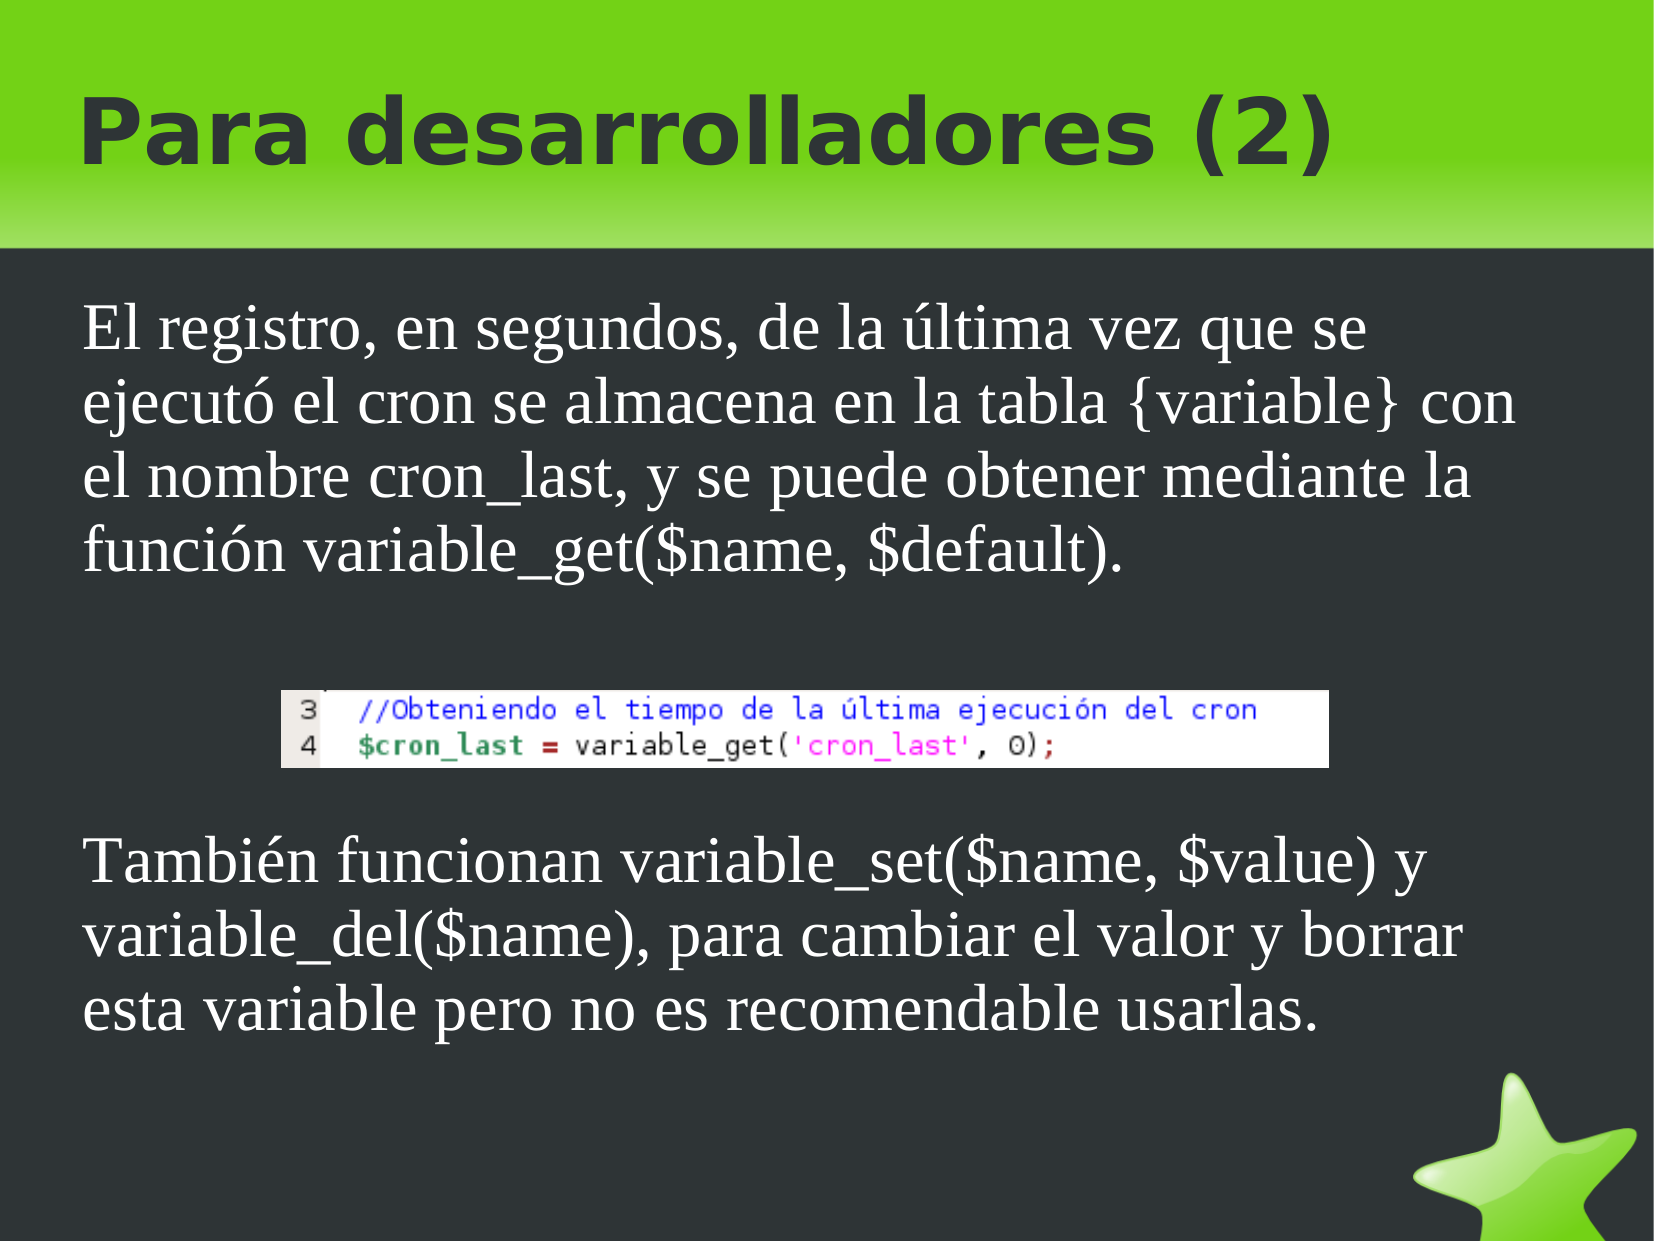

# Para desarrolladores (2)
El registro, en segundos, de la última vez que se ejecutó el cron se almacena en la tabla {variable} con el nombre cron_last, y se puede obtener mediante la función variable_get($name, $default).
También funcionan variable_set($name, $value) y variable_del($name), para cambiar el valor y borrar esta variable pero no es recomendable usarlas.